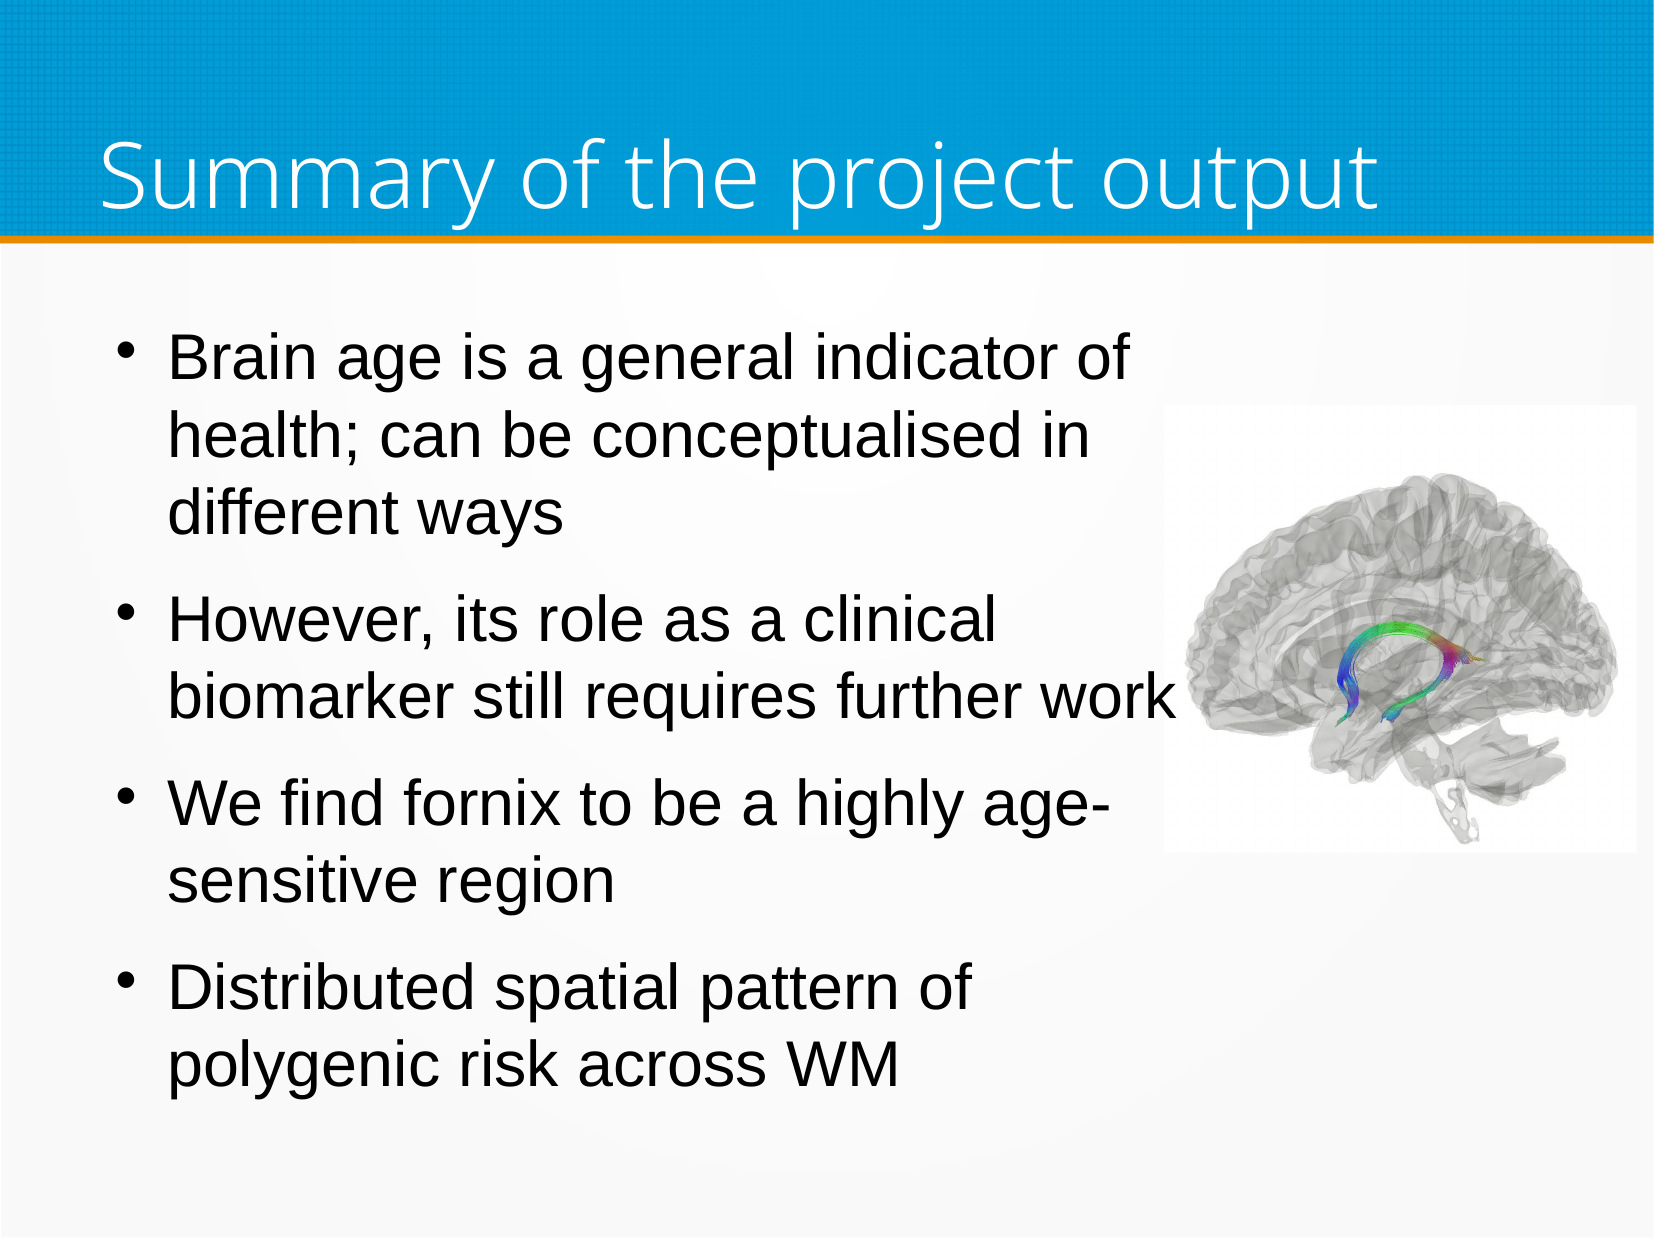

# Summary of the project output
Brain age is a general indicator of health; can be conceptualised in different ways
However, its role as a clinical biomarker still requires further work
We find fornix to be a highly age-sensitive region
Distributed spatial pattern of polygenic risk across WM